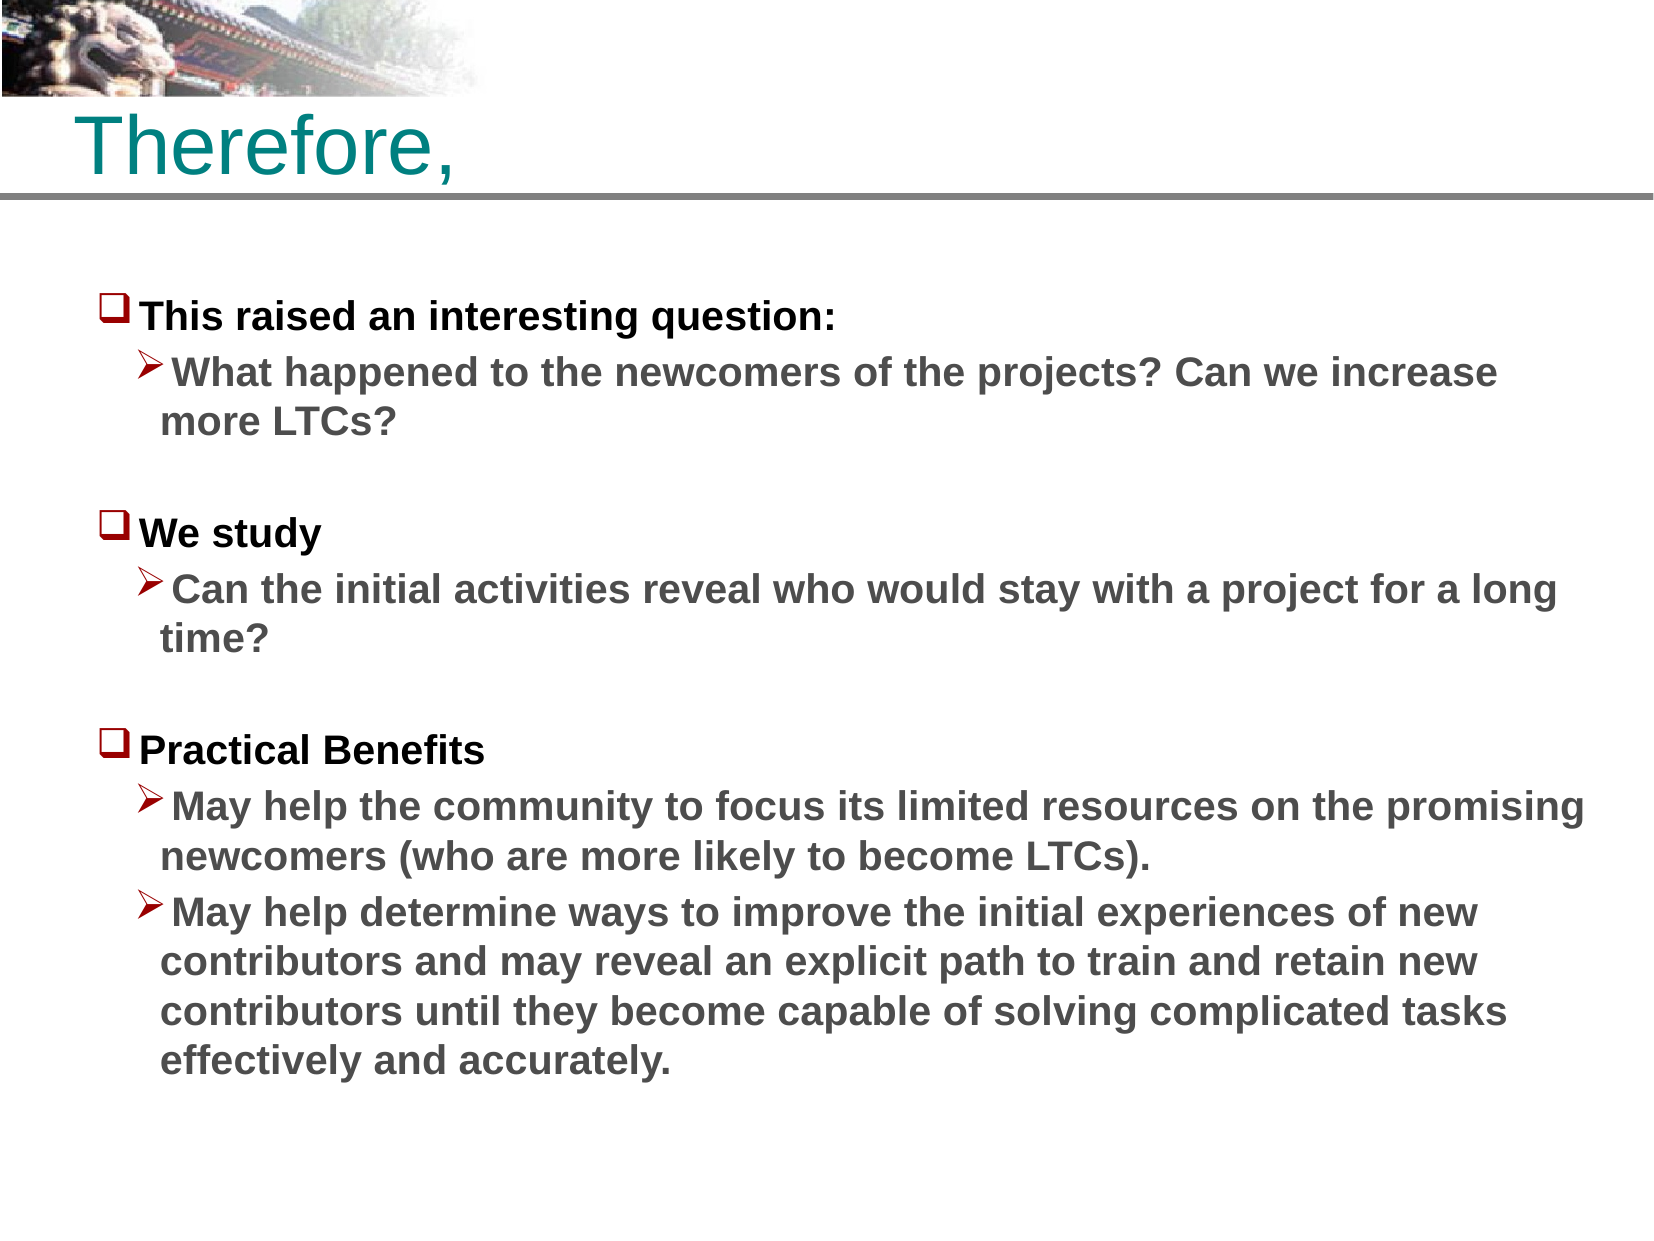

# Therefore,
 This raised an interesting question:
 What happened to the newcomers of the projects? Can we increase more LTCs?
 We study
 Can the initial activities reveal who would stay with a project for a long time?
 Practical Benefits
 May help the community to focus its limited resources on the promising newcomers (who are more likely to become LTCs).
 May help determine ways to improve the initial experiences of new contributors and may reveal an explicit path to train and retain new contributors until they become capable of solving complicated tasks effectively and accurately.